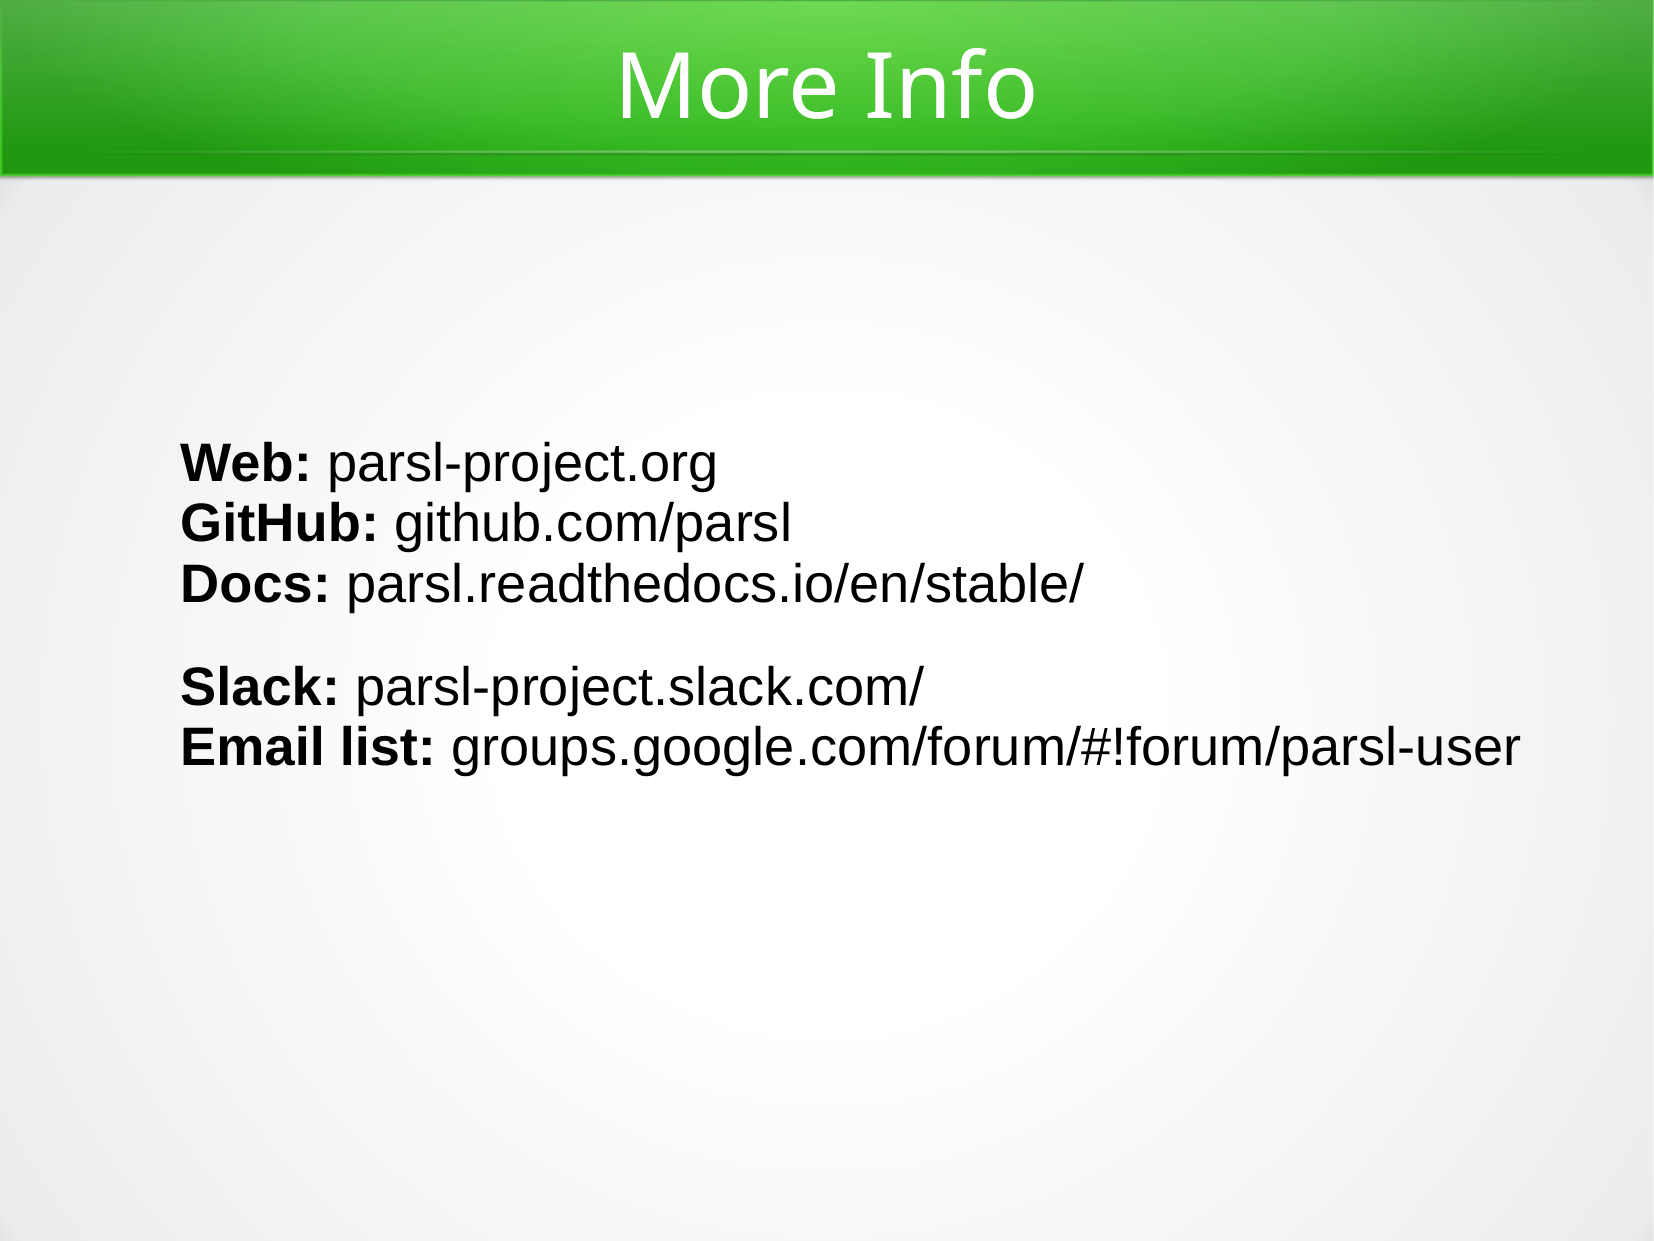

# More Info
Web: parsl-project.org
GitHub: github.com/parsl
Docs: parsl.readthedocs.io/en/stable/
Slack: parsl-project.slack.com/
Email list: groups.google.com/forum/#!forum/parsl-user